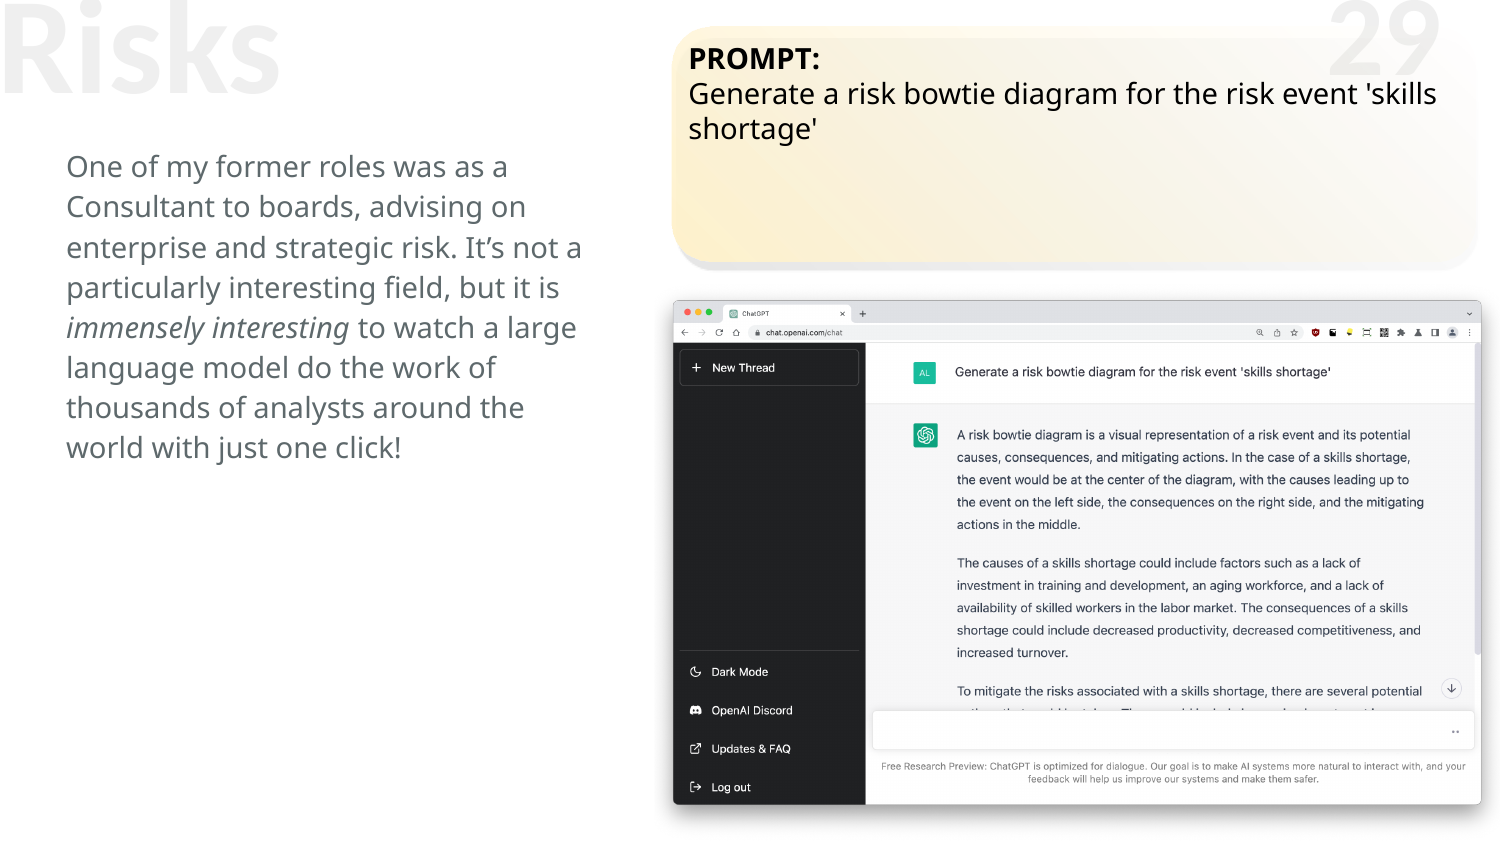

# Risks
Generate a risk bowtie diagram for the risk event 'skills shortage'
One of my former roles was as a Consultant to boards, advising on enterprise and strategic risk. It’s not a particularly interesting field, but it is immensely interesting to watch a large language model do the work of thousands of analysts around the world with just one click!